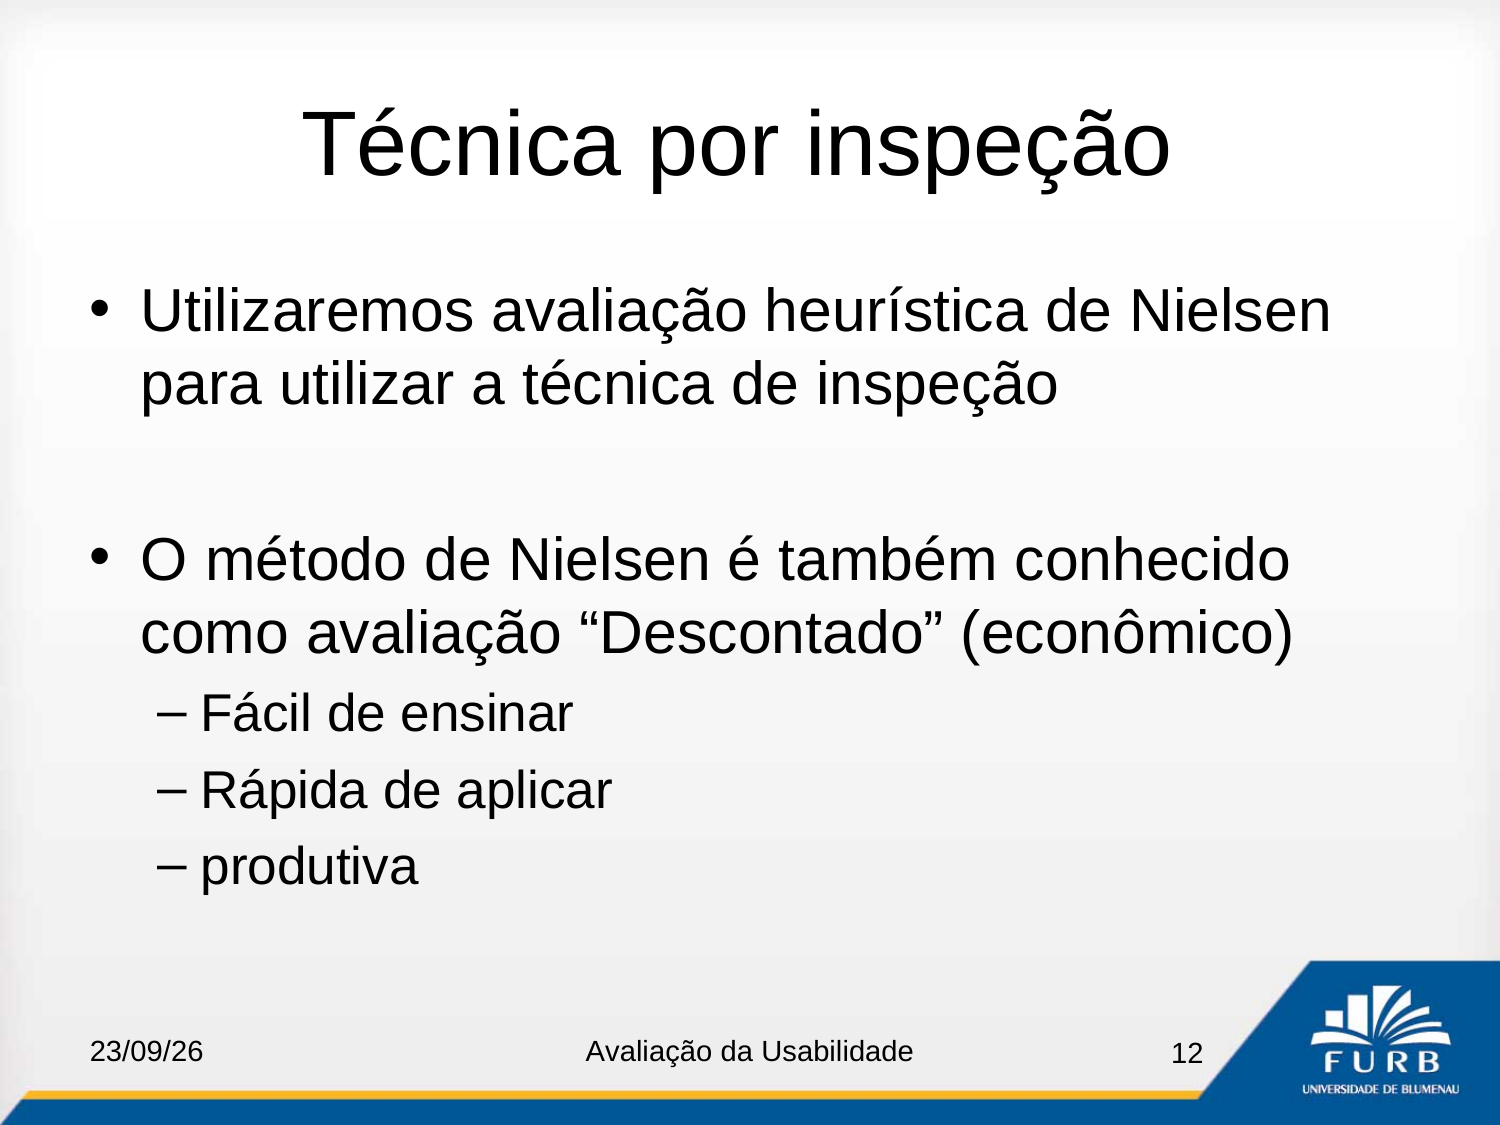

# Técnica por inspeção
Utilizaremos avaliação heurística de Nielsen para utilizar a técnica de inspeção
O método de Nielsen é também conhecido como avaliação “Descontado” (econômico)
Fácil de ensinar
Rápida de aplicar
produtiva
Avaliação da Usabilidade
12